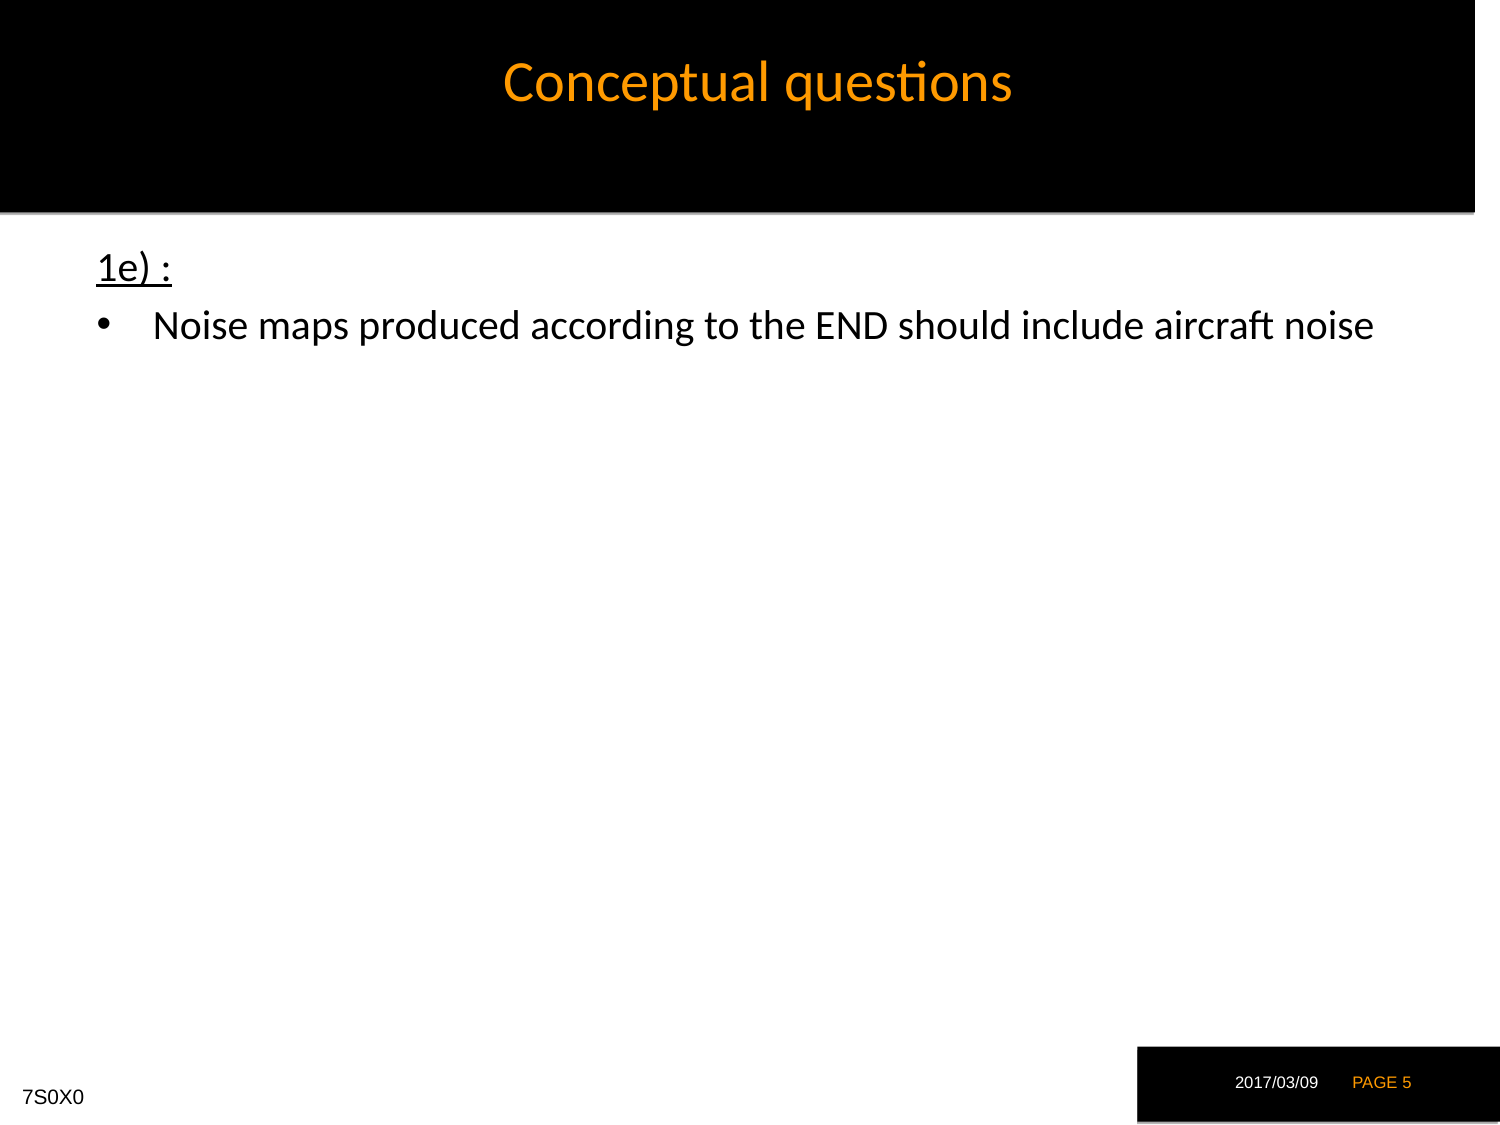

# Conceptual questions
1e) :
Noise maps produced according to the END should include aircraft noise
PAGE 5
2017/03/09
2017/02/09
PAGE
7S0X0